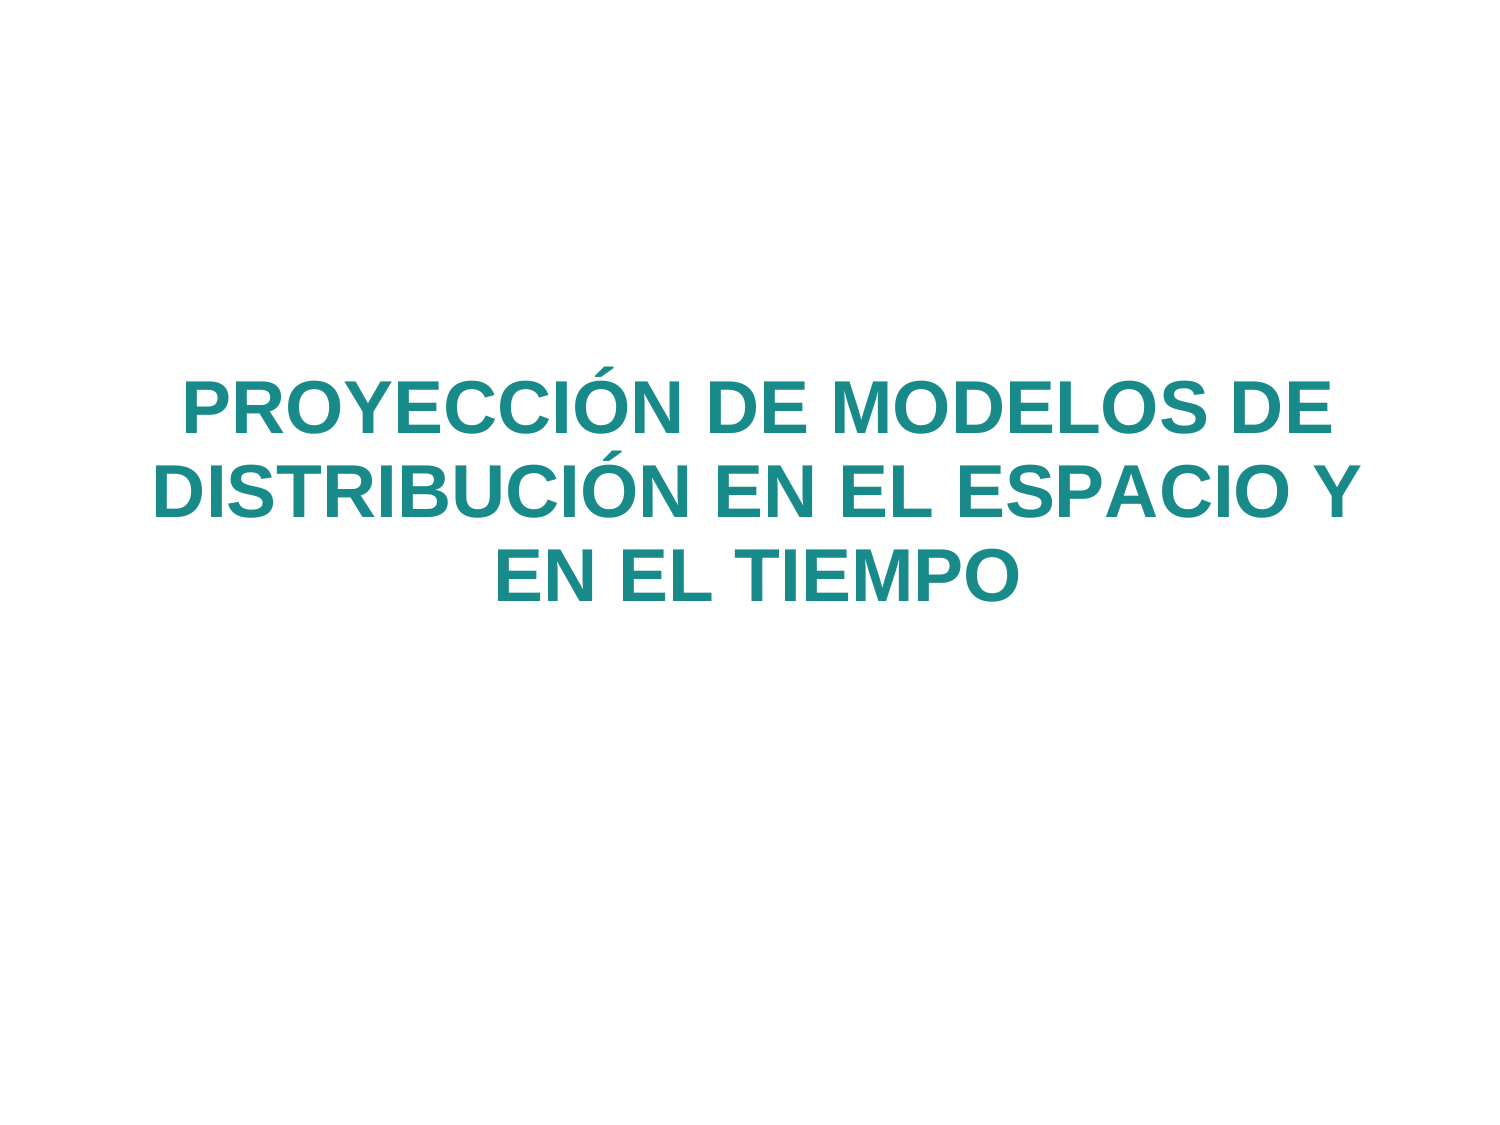

# PROYECCIÓN DE MODELOS DE DISTRIBUCIÓN EN EL ESPACIO Y EN EL TIEMPO